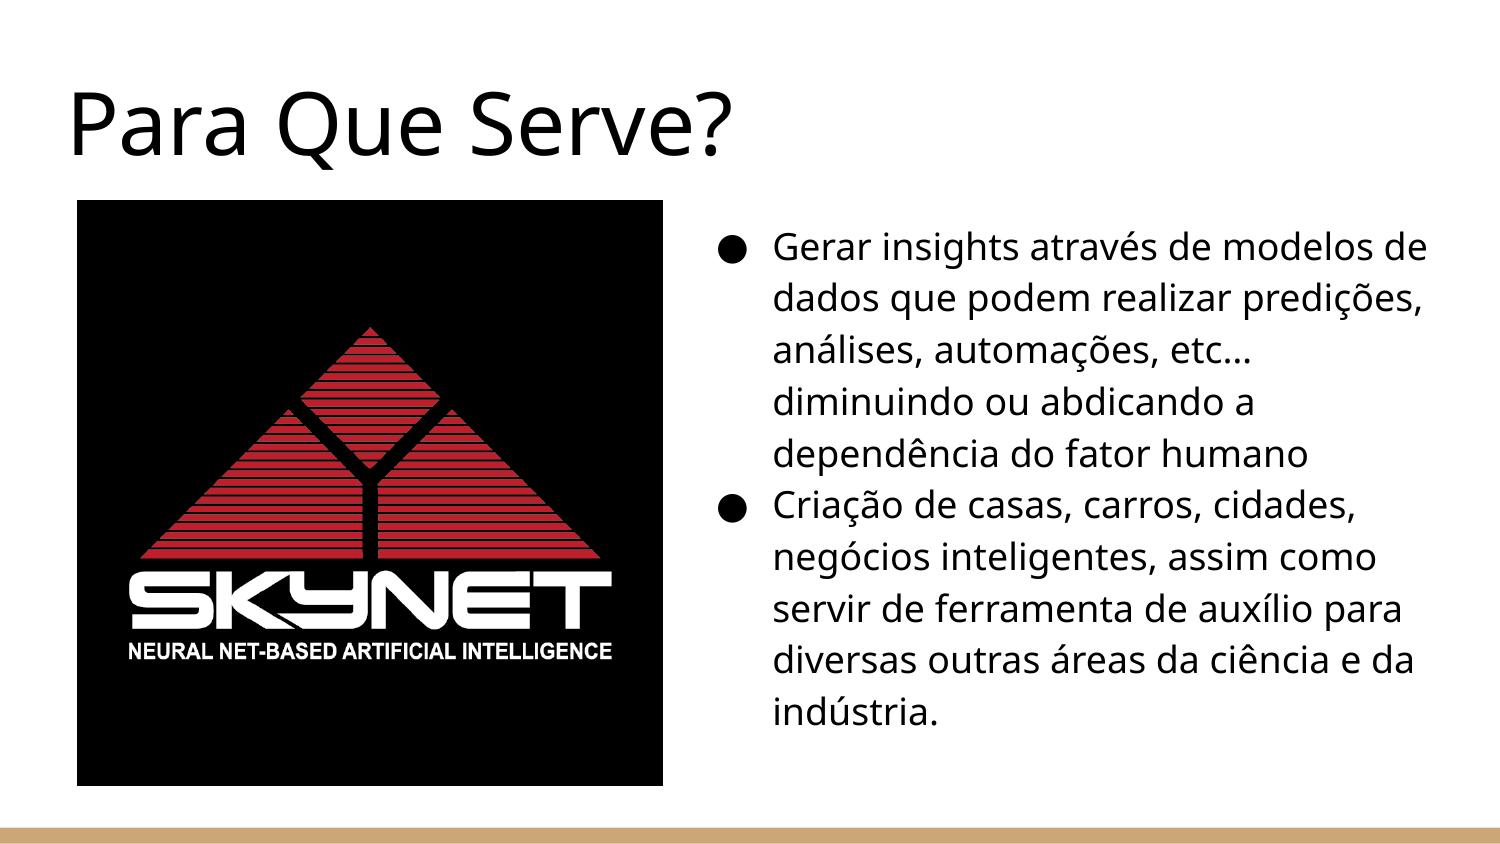

# Para Que Serve?
Gerar insights através de modelos de dados que podem realizar predições, análises, automações, etc… diminuindo ou abdicando a dependência do fator humano
Criação de casas, carros, cidades, negócios inteligentes, assim como servir de ferramenta de auxílio para diversas outras áreas da ciência e da indústria.